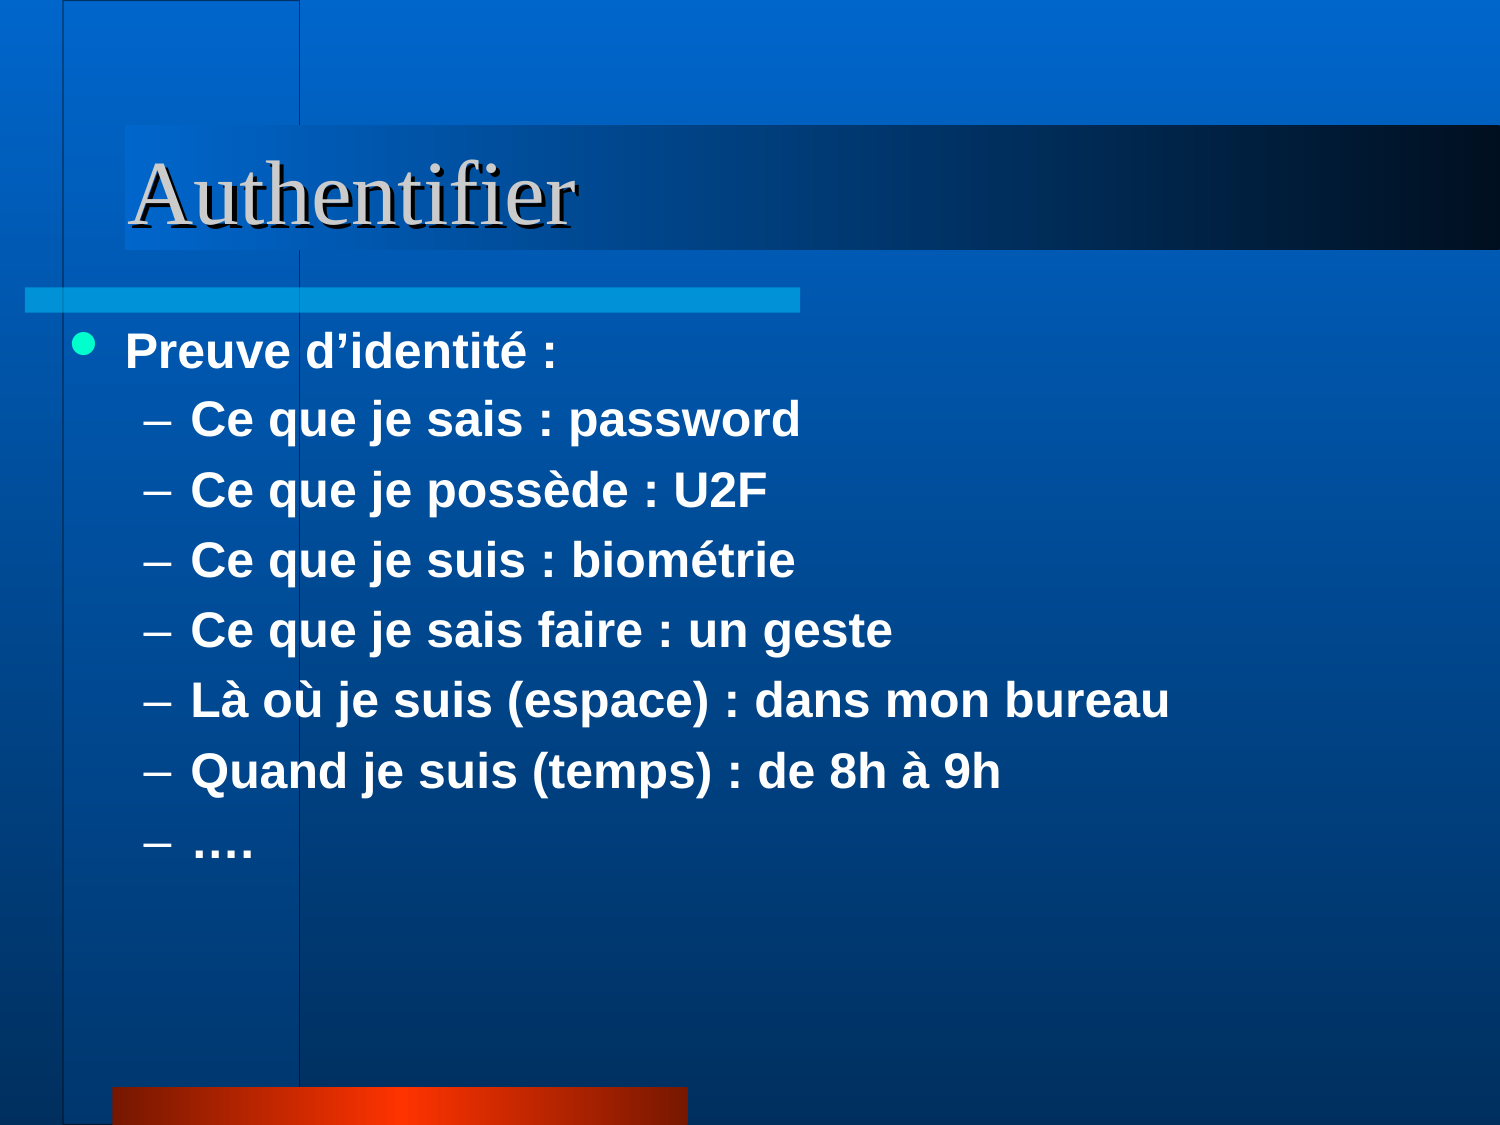

# Authentifier
Preuve d’identité :
Ce que je sais : password
Ce que je possède : U2F
Ce que je suis : biométrie
Ce que je sais faire : un geste
Là où je suis (espace) : dans mon bureau
Quand je suis (temps) : de 8h à 9h
….